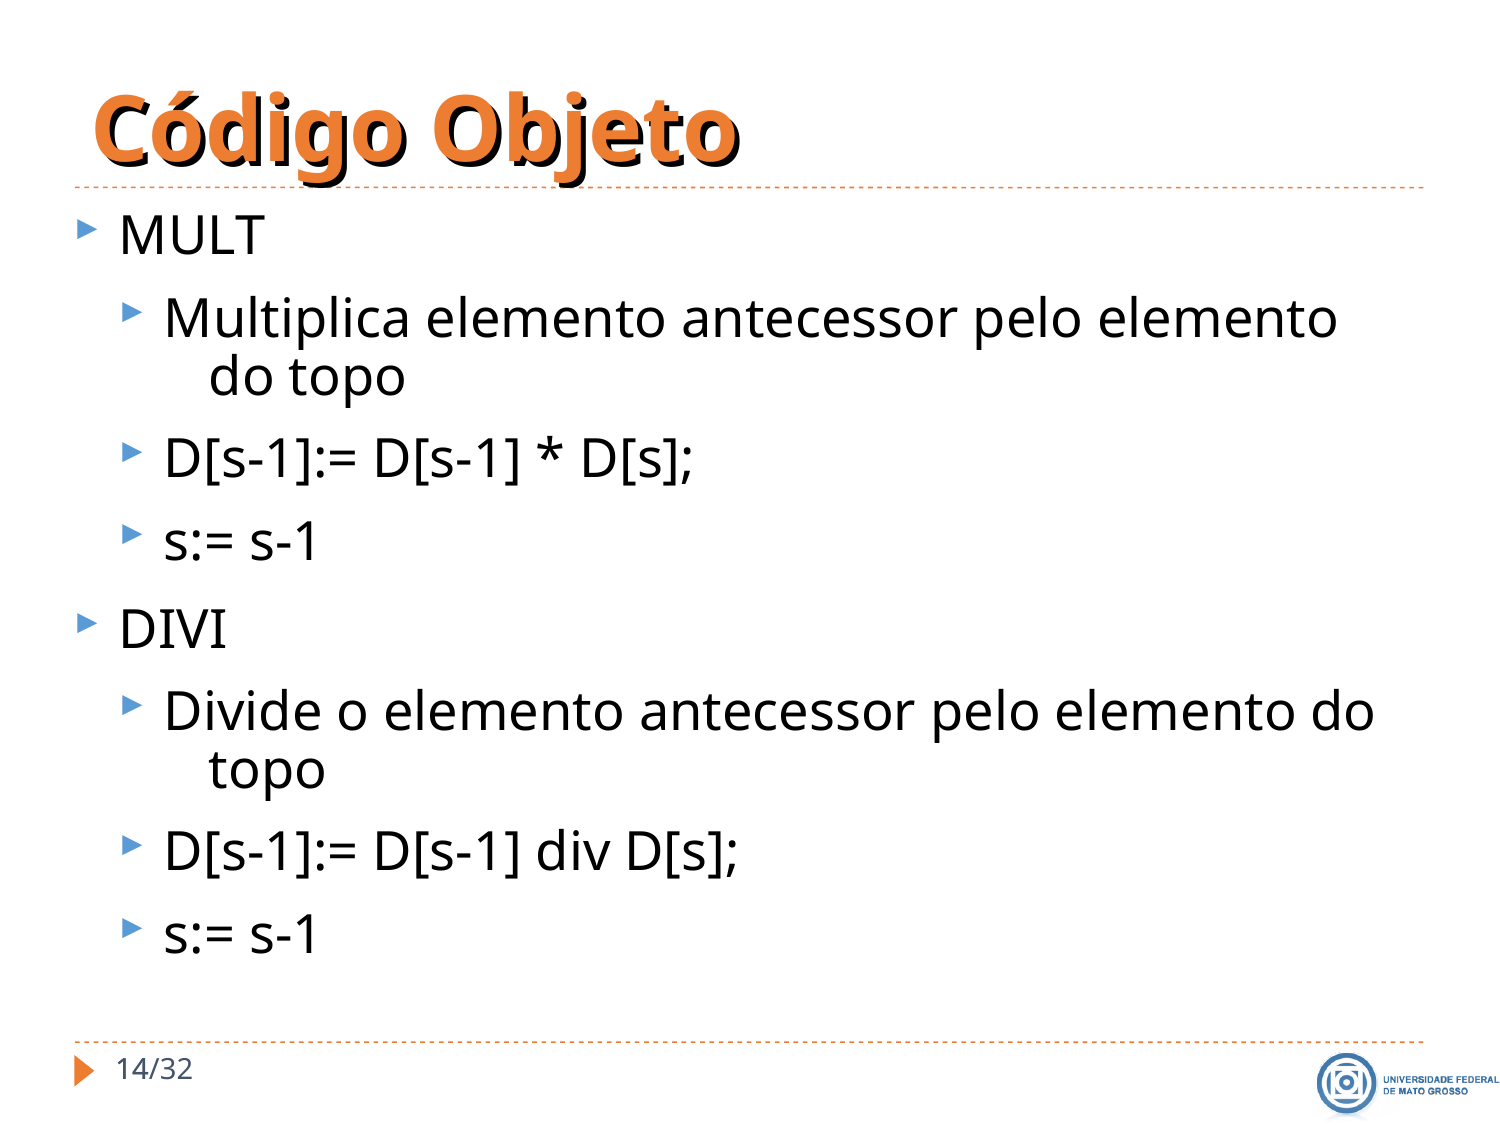

# Código Objeto
MULT
Multiplica elemento antecessor pelo elemento do topo
D[s-1]:= D[s-1] * D[s];
s:= s-1
DIVI
Divide o elemento antecessor pelo elemento do topo
D[s-1]:= D[s-1] div D[s];
s:= s-1
14